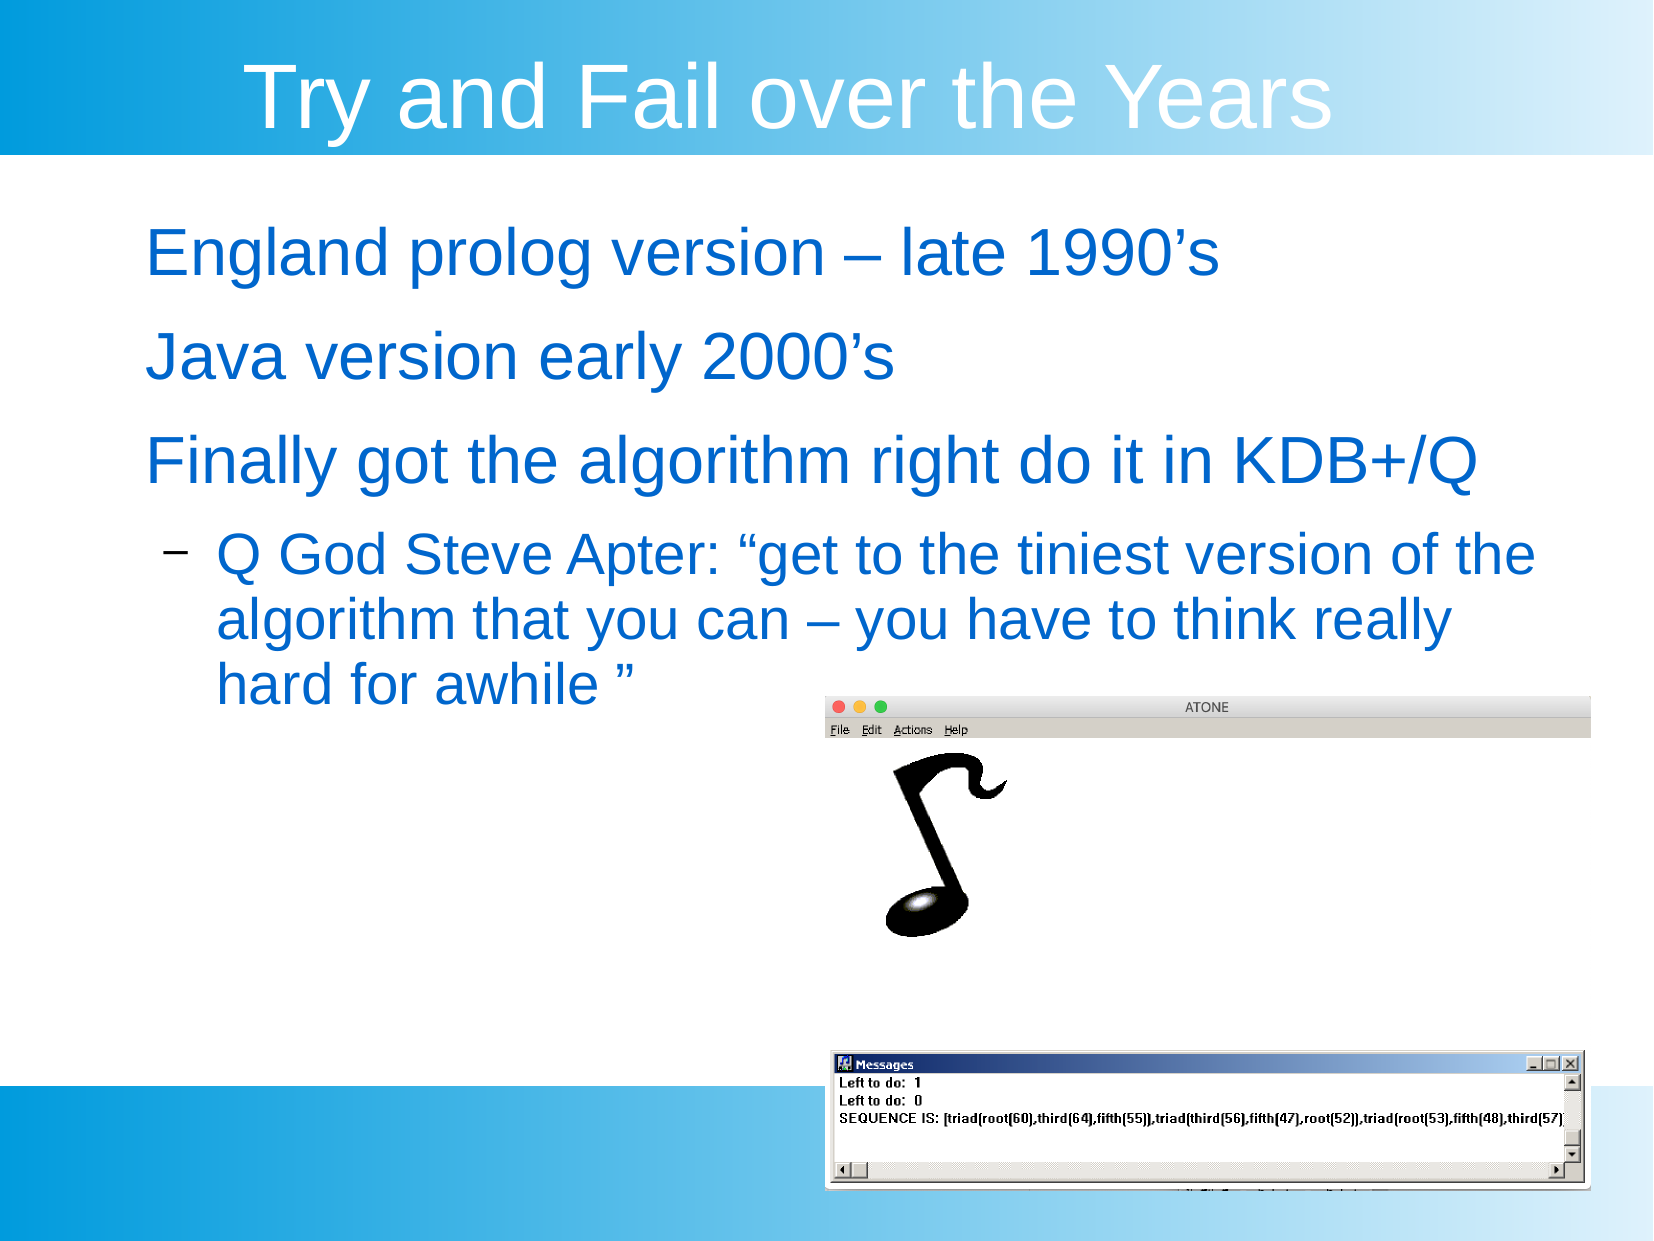

# Try and Fail over the Years
England prolog version – late 1990’s
Java version early 2000’s
Finally got the algorithm right do it in KDB+/Q
Q God Steve Apter: “get to the tiniest version of the algorithm that you can – you have to think really hard for awhile ”